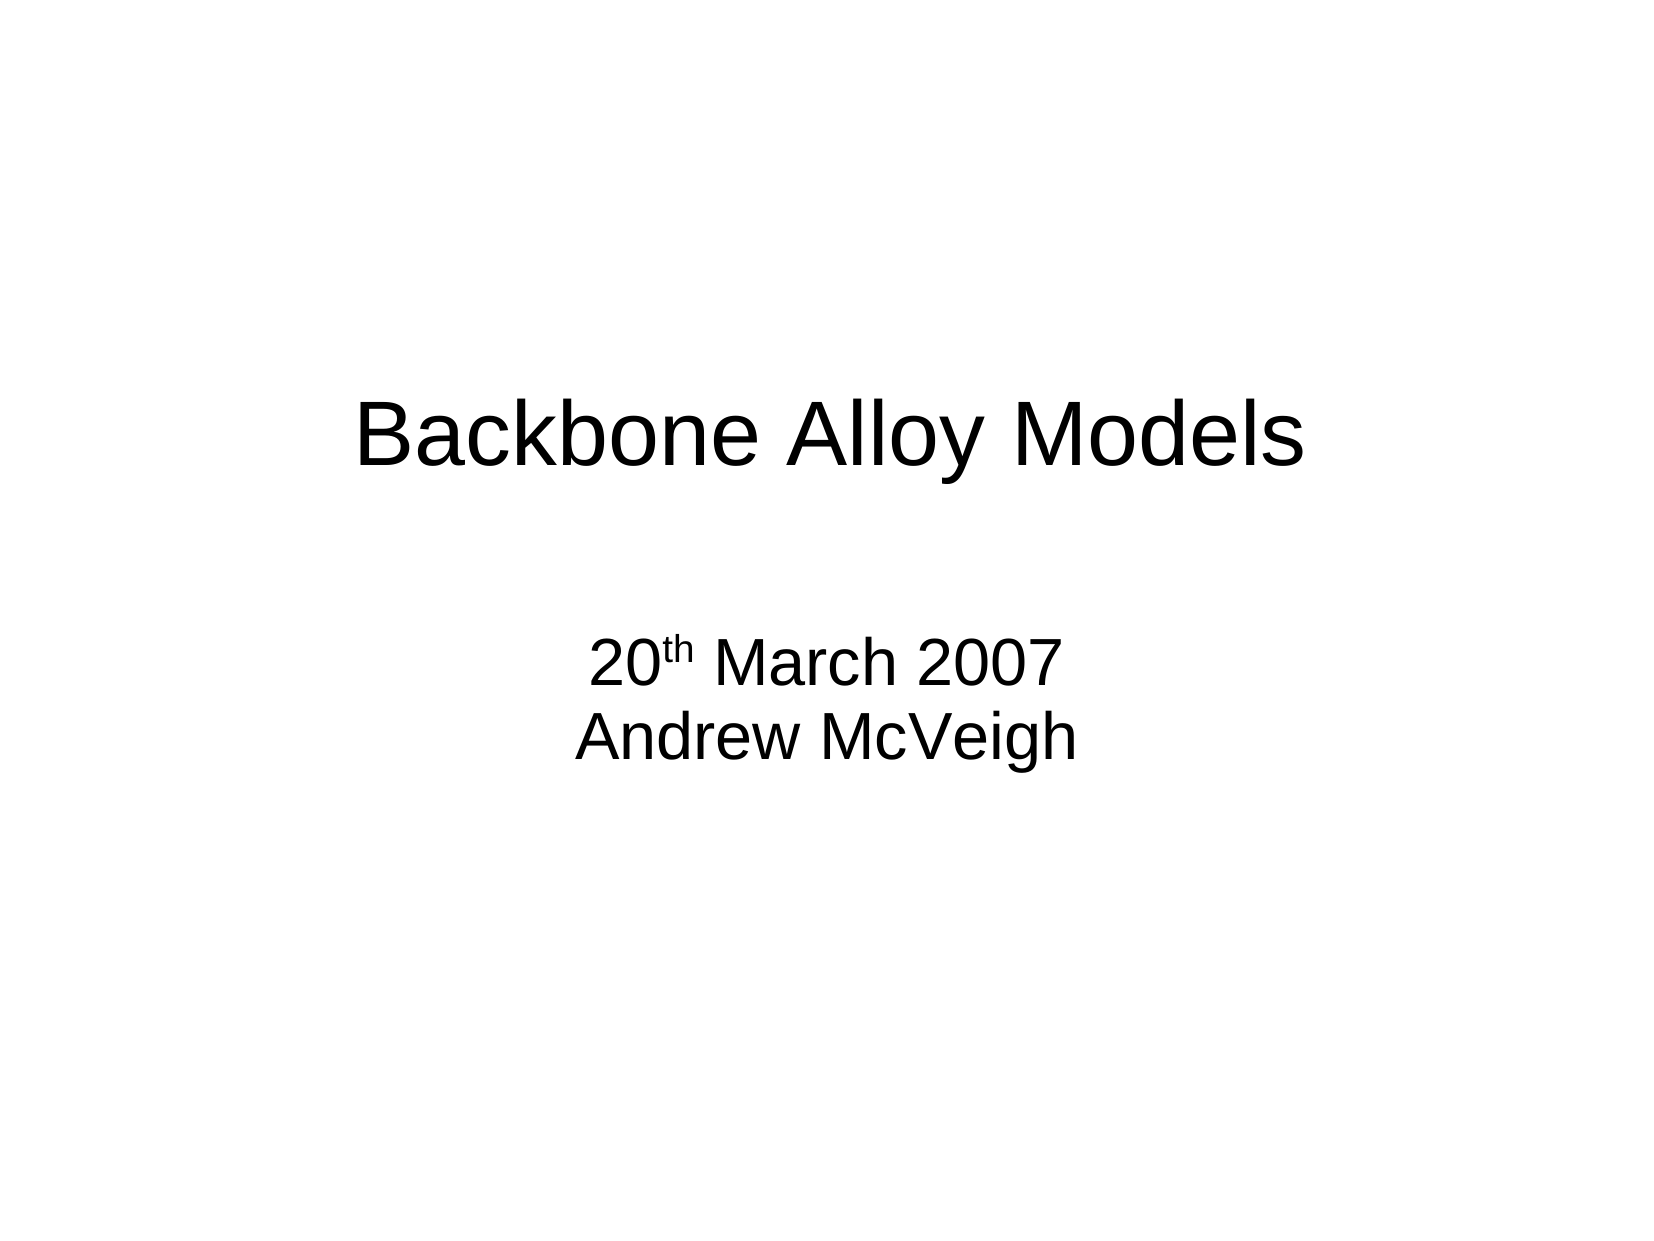

20th March 2007
Andrew McVeigh
# Backbone Alloy Models